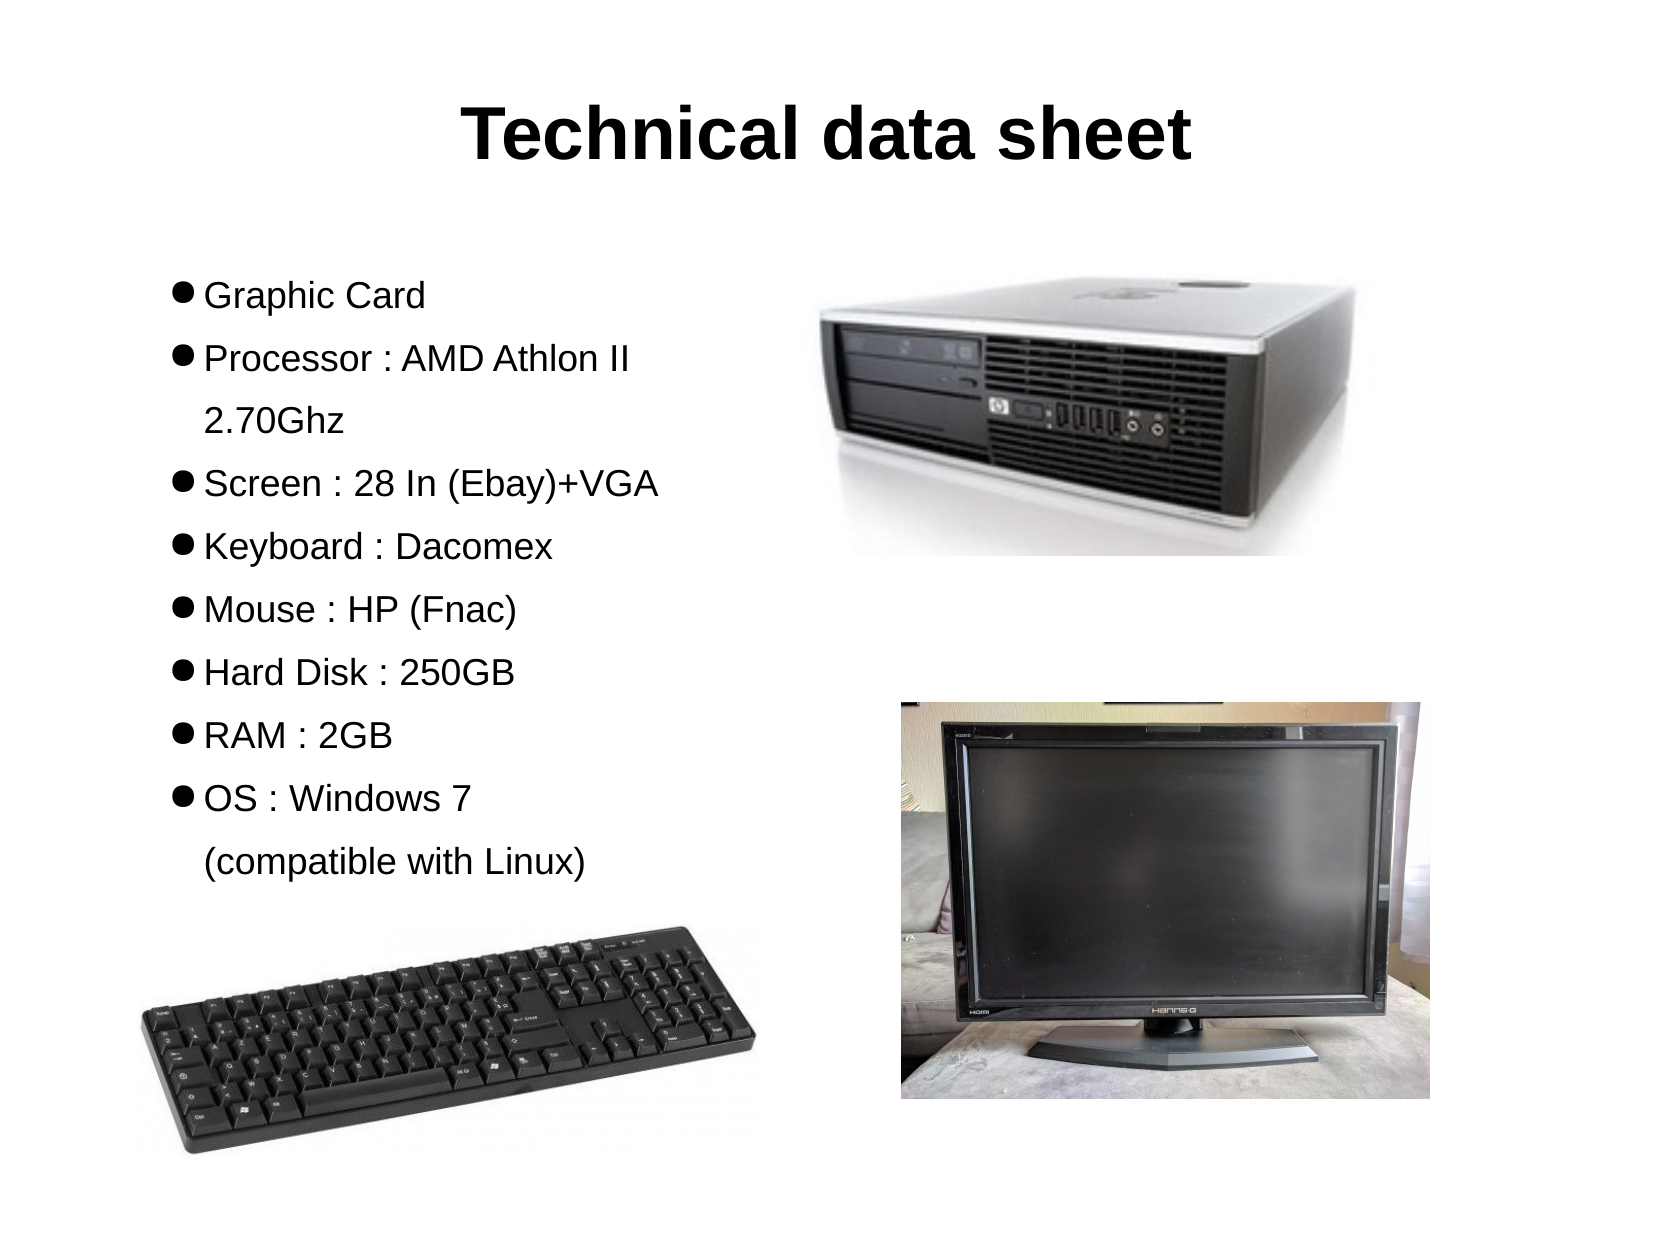

# Technical data sheet
Graphic Card
Processor : AMD Athlon II 2.70Ghz
Screen : 28 In (Ebay)+VGA
Keyboard : Dacomex
Mouse : HP (Fnac)
Hard Disk : 250GB
RAM : 2GB
OS : Windows 7
(compatible with Linux)